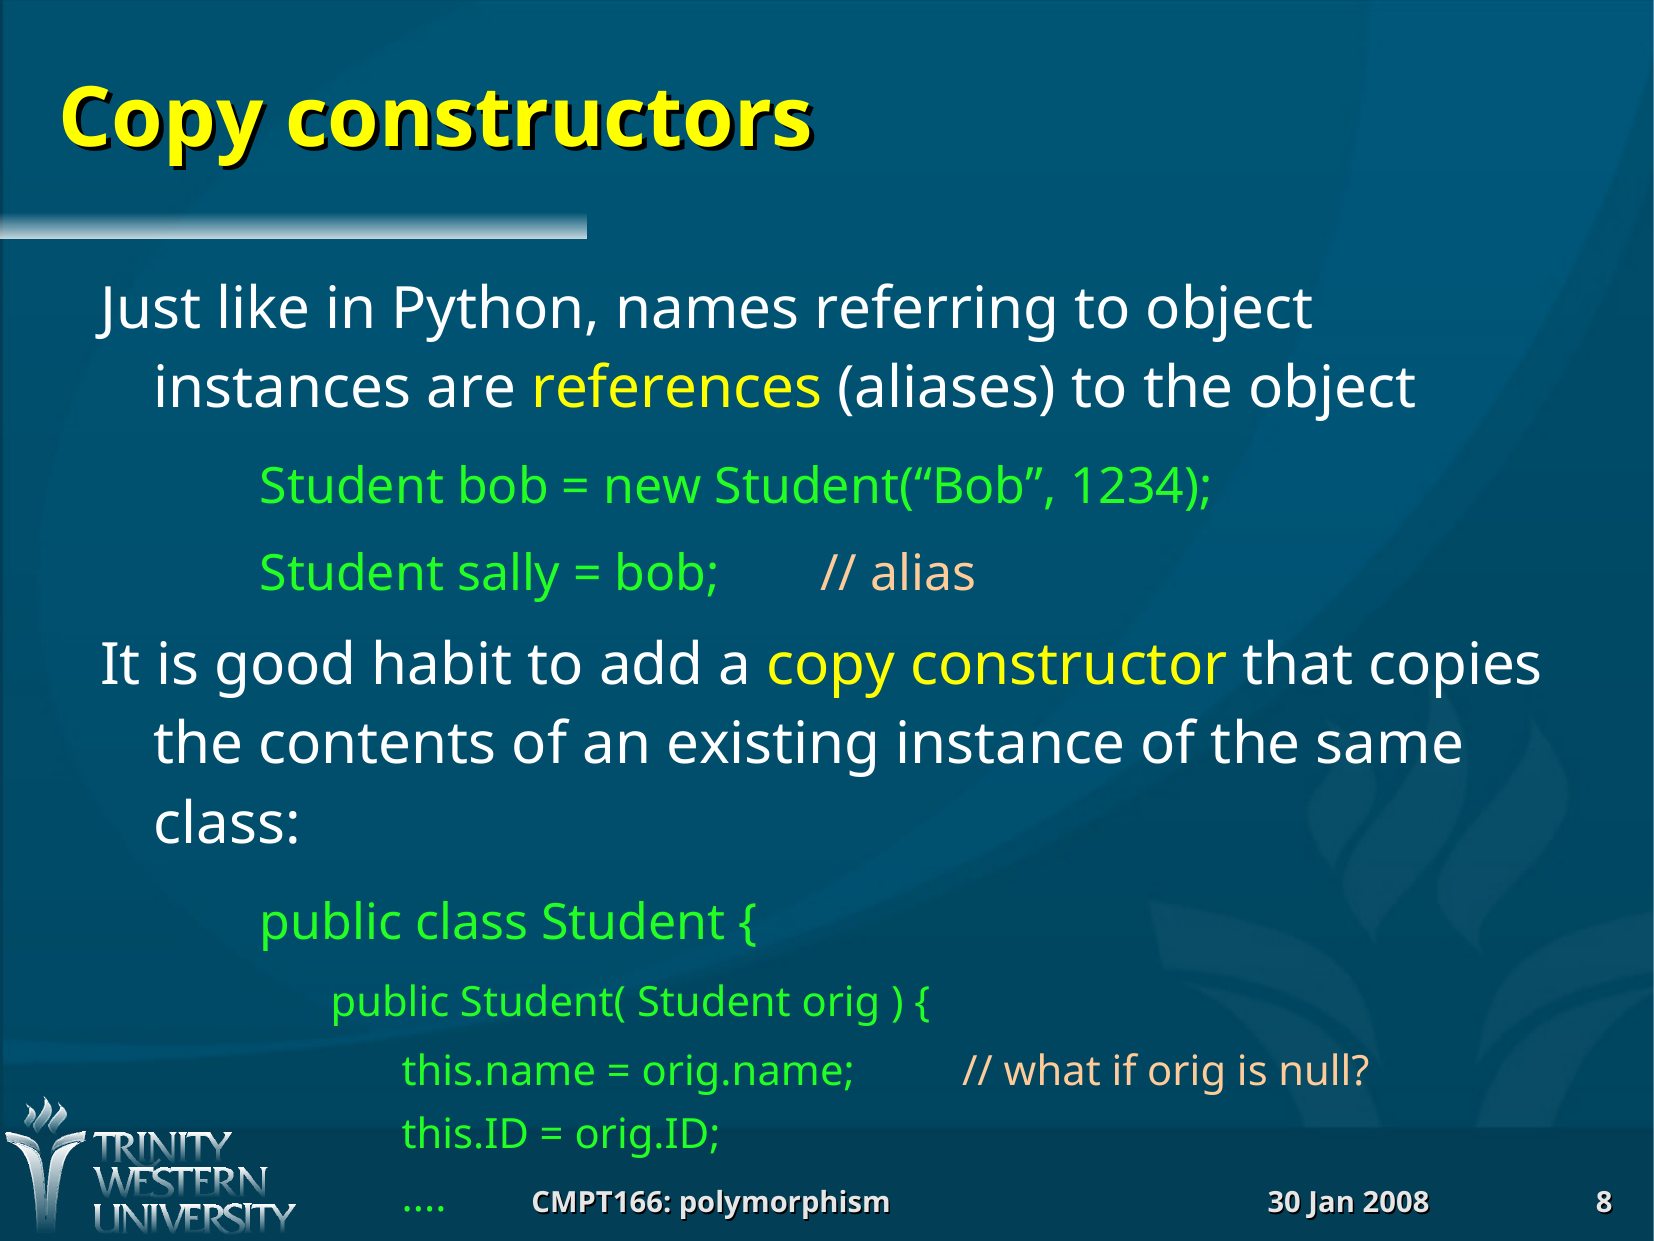

# Copy constructors
Just like in Python, names referring to object instances are references (aliases) to the object
Student bob = new Student(“Bob”, 1234);
Student sally = bob;		// alias
It is good habit to add a copy constructor that copies the contents of an existing instance of the same class:
public class Student {
public Student( Student orig ) {
this.name = orig.name;		// what if orig is null?
this.ID = orig.ID;
....
Student sally = new Student( bob ) ;
CMPT166: polymorphism
30 Jan 2008
8